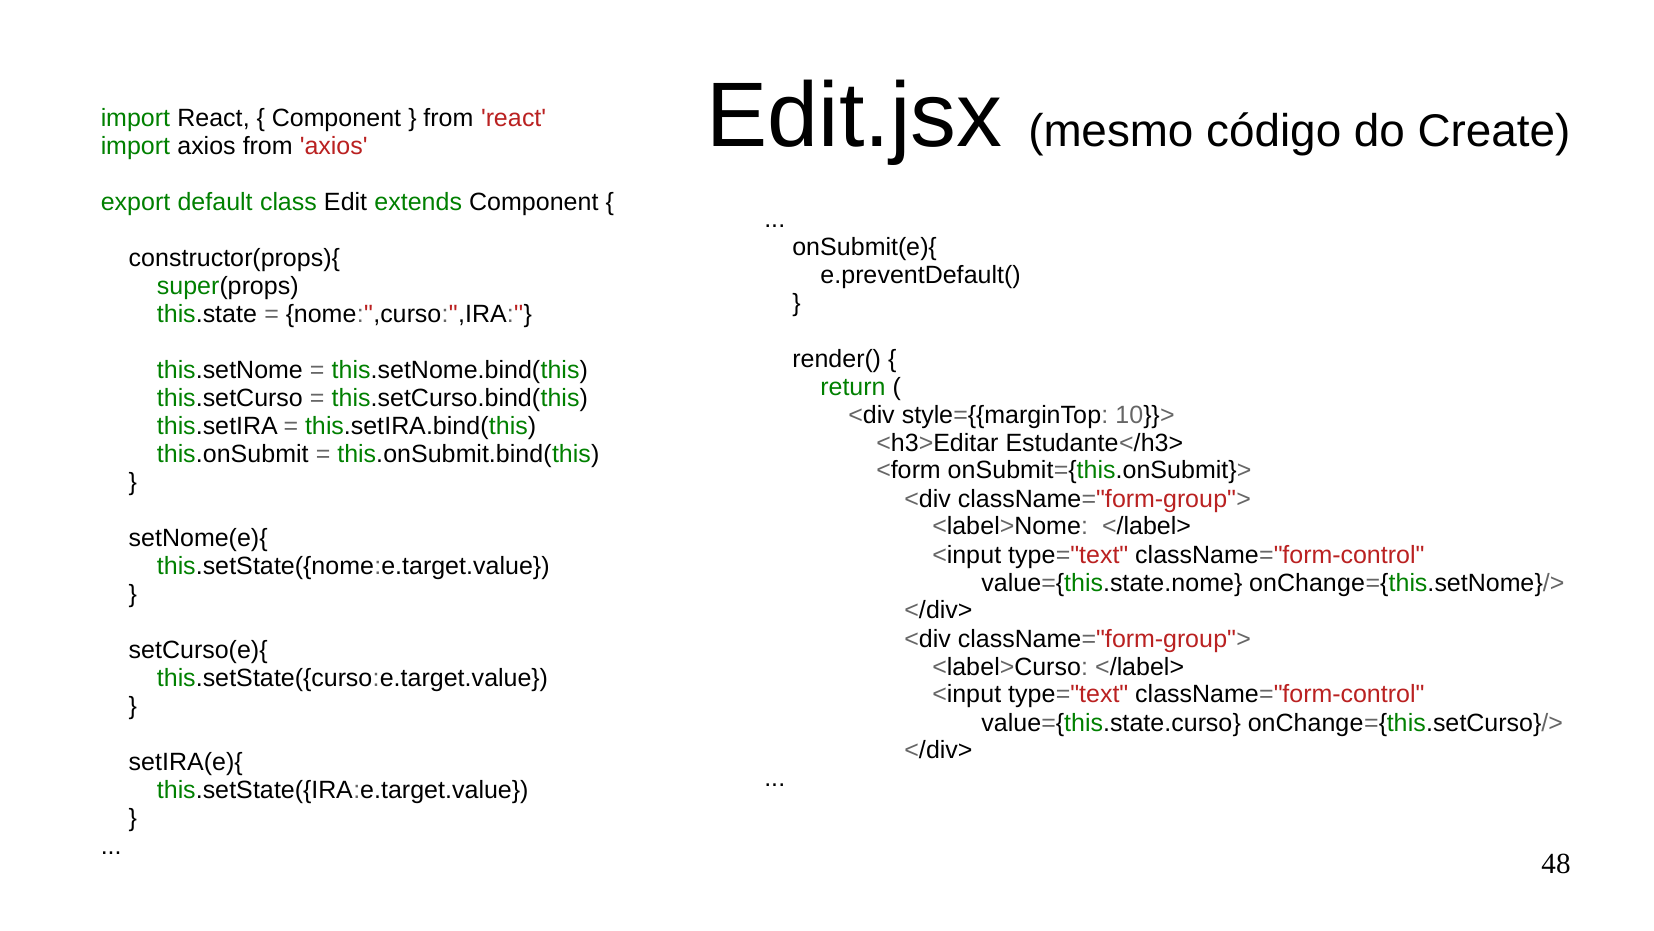

# Edit.jsx (mesmo código do Create)
import React, { Component } from 'react'
import axios from 'axios'
export default class Edit extends Component {
 constructor(props){
 super(props)
 this.state = {nome:'',curso:'',IRA:''}
 this.setNome = this.setNome.bind(this)
 this.setCurso = this.setCurso.bind(this)
 this.setIRA = this.setIRA.bind(this)
 this.onSubmit = this.onSubmit.bind(this)
 }
 setNome(e){
 this.setState({nome:e.target.value})
 }
 setCurso(e){
 this.setState({curso:e.target.value})
 }
 setIRA(e){
 this.setState({IRA:e.target.value})
 }
...
...
 onSubmit(e){
 e.preventDefault()
 }
 render() {
 return (
 <div style={{marginTop: 10}}>
 <h3>Editar Estudante</h3>
 <form onSubmit={this.onSubmit}>
 <div className="form-group">
 <label>Nome: </label>
 <input type="text" className="form-control"
 value={this.state.nome} onChange={this.setNome}/>
 </div>
 <div className="form-group">
 <label>Curso: </label>
 <input type="text" className="form-control"
 value={this.state.curso} onChange={this.setCurso}/>
 </div>
...
48